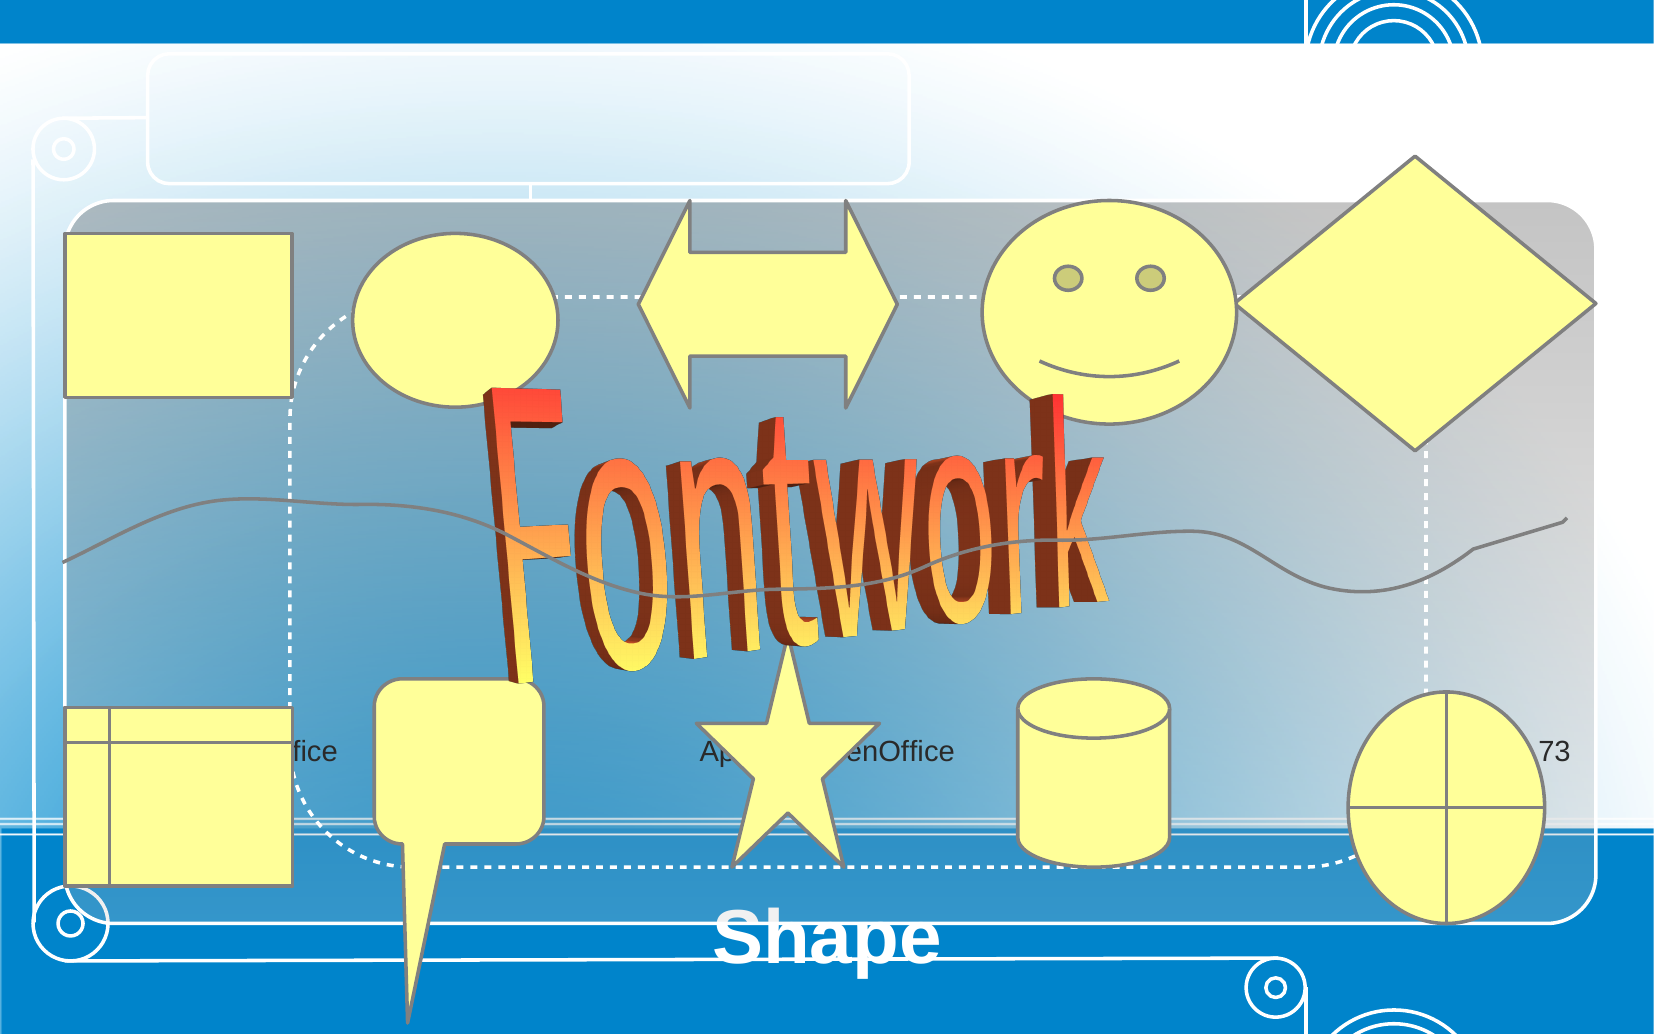

Fontwork
Apache OpenOffice
Apache OpenOffice
73
# Shape